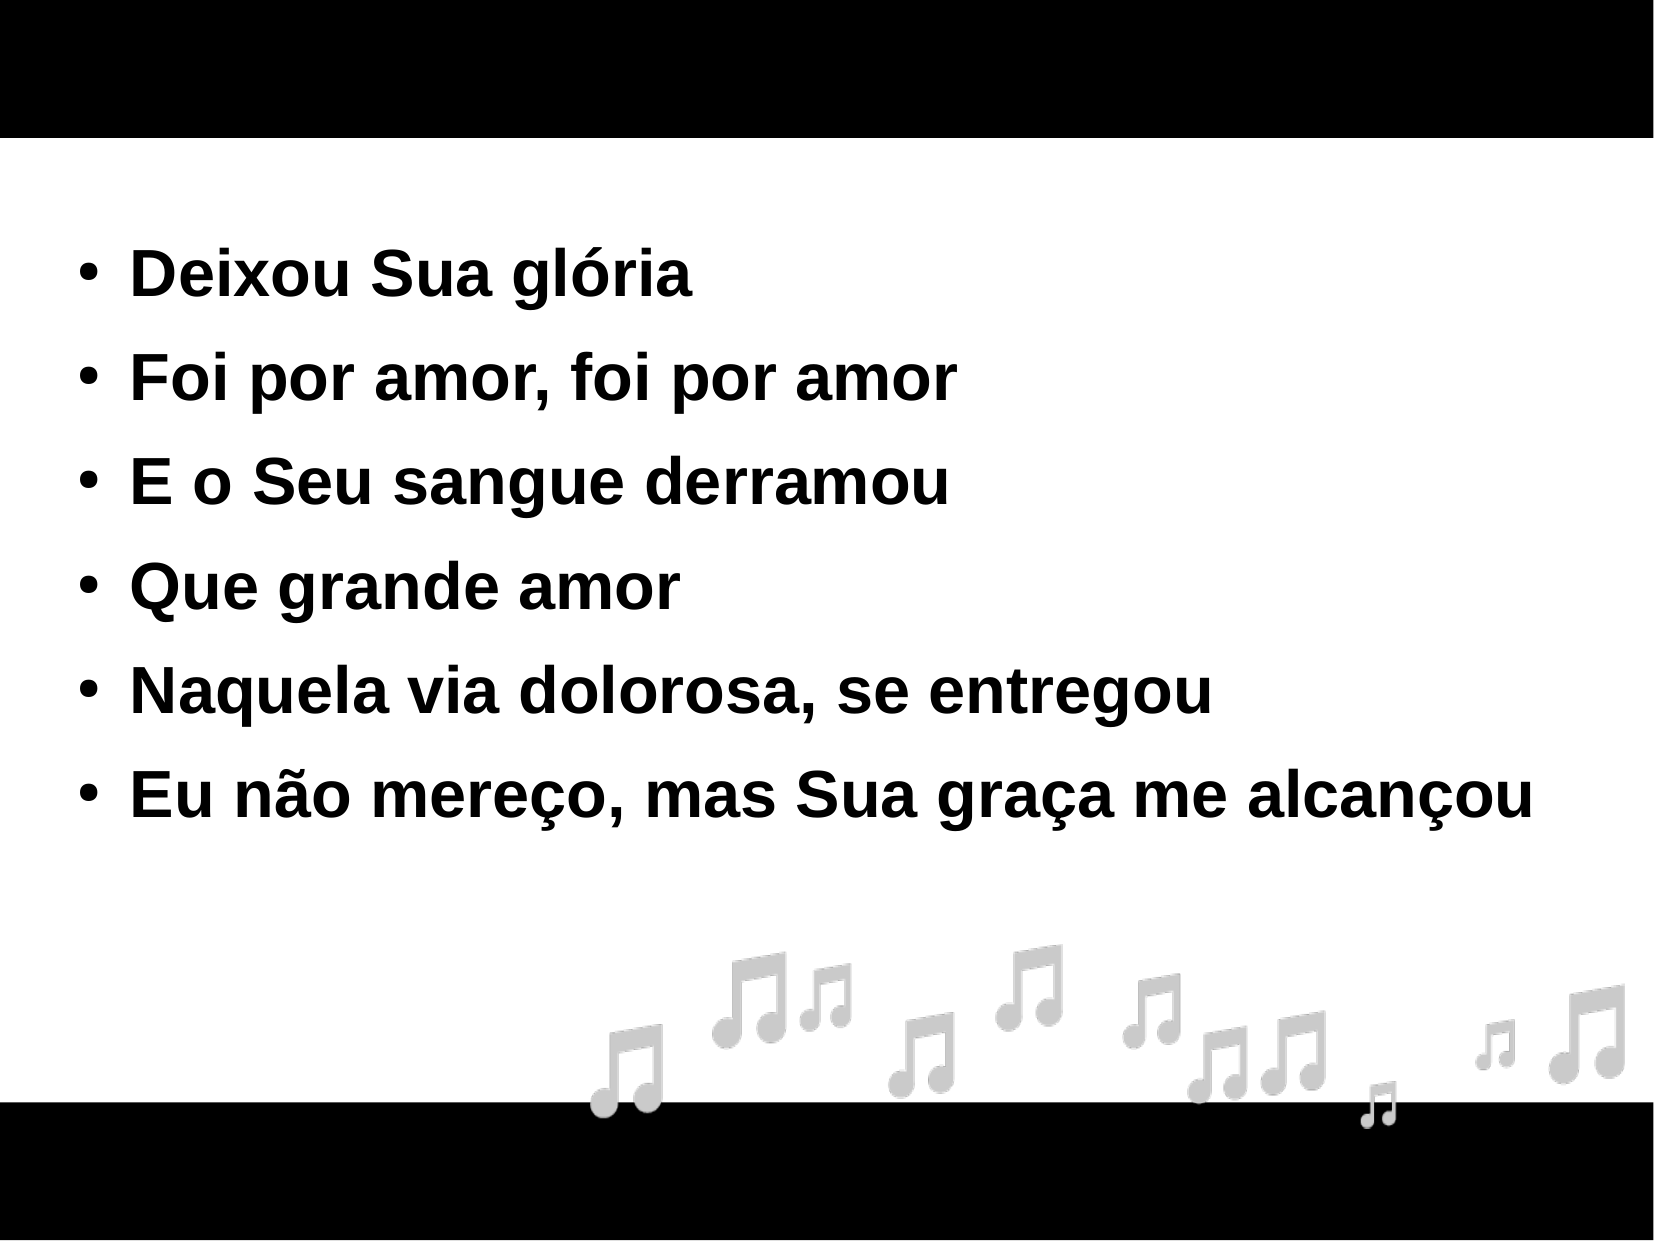

# Deixou Sua glória
Foi por amor, foi por amor
E o Seu sangue derramou
Que grande amor
Naquela via dolorosa, se entregou
Eu não mereço, mas Sua graça me alcançou